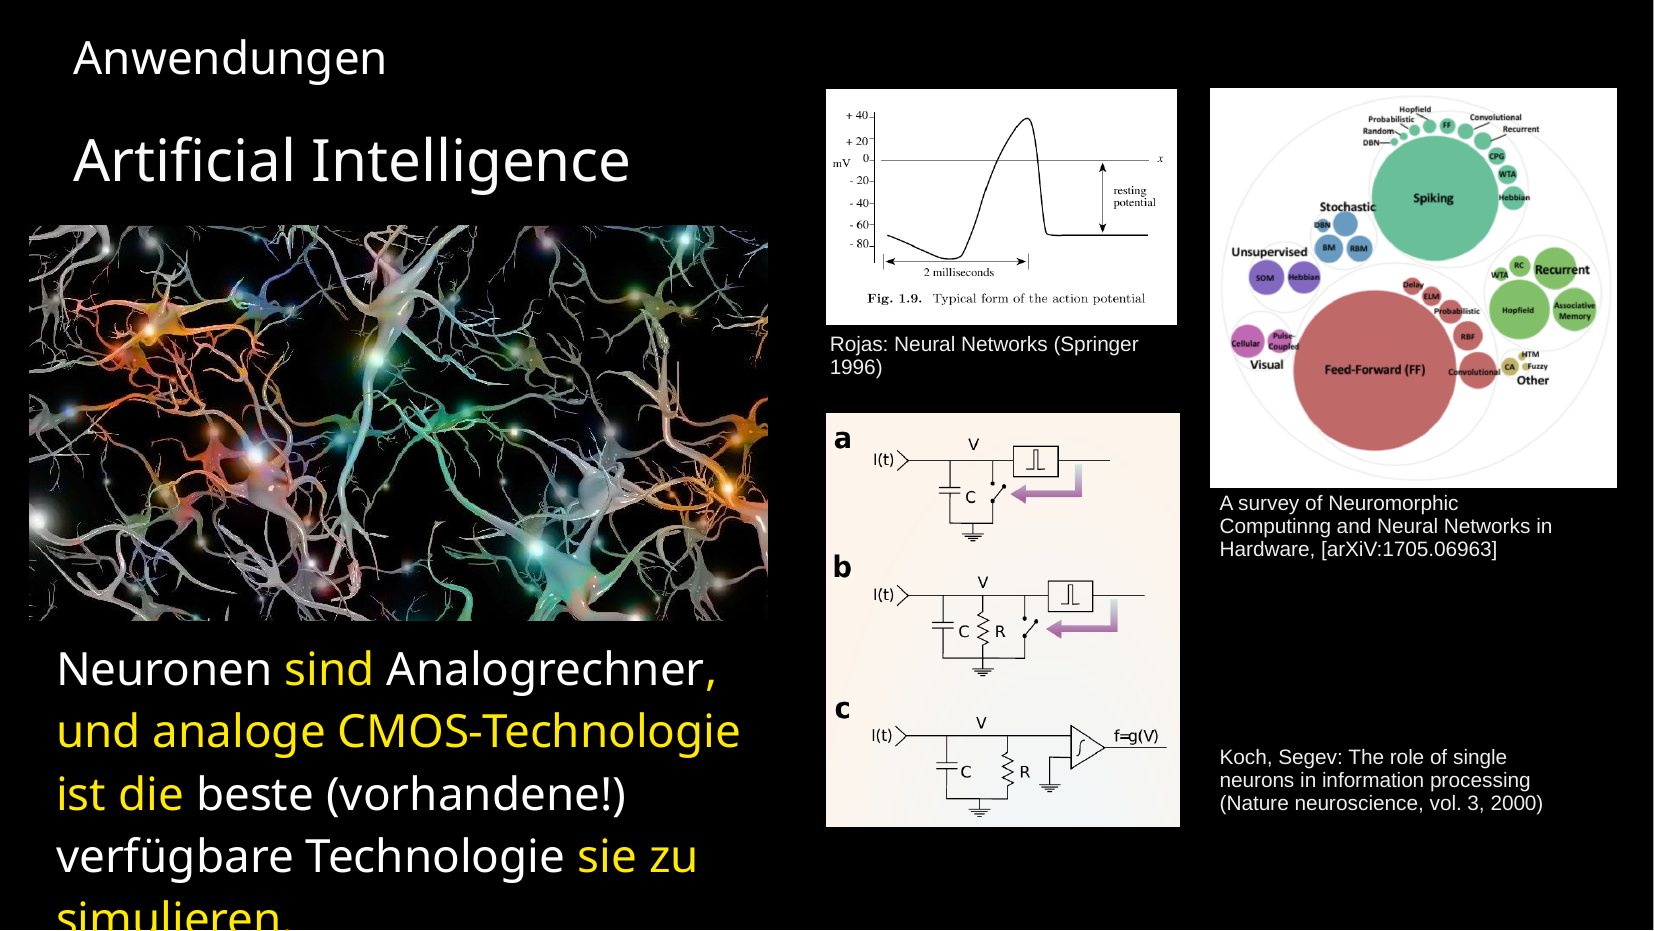

Anwendungen
Rojas: Neural Networks (Springer 1996)
A survey of Neuromorphic Computinng and Neural Networks in Hardware, [arXiV:1705.06963]
Koch, Segev: The role of single neurons in information processing (Nature neuroscience, vol. 3, 2000)
Artificial Intelligence
Neuronen sind Analogrechner, und analoge CMOS-Technologie ist die beste (vorhandene!) verfügbare Technologie sie zu simulieren.